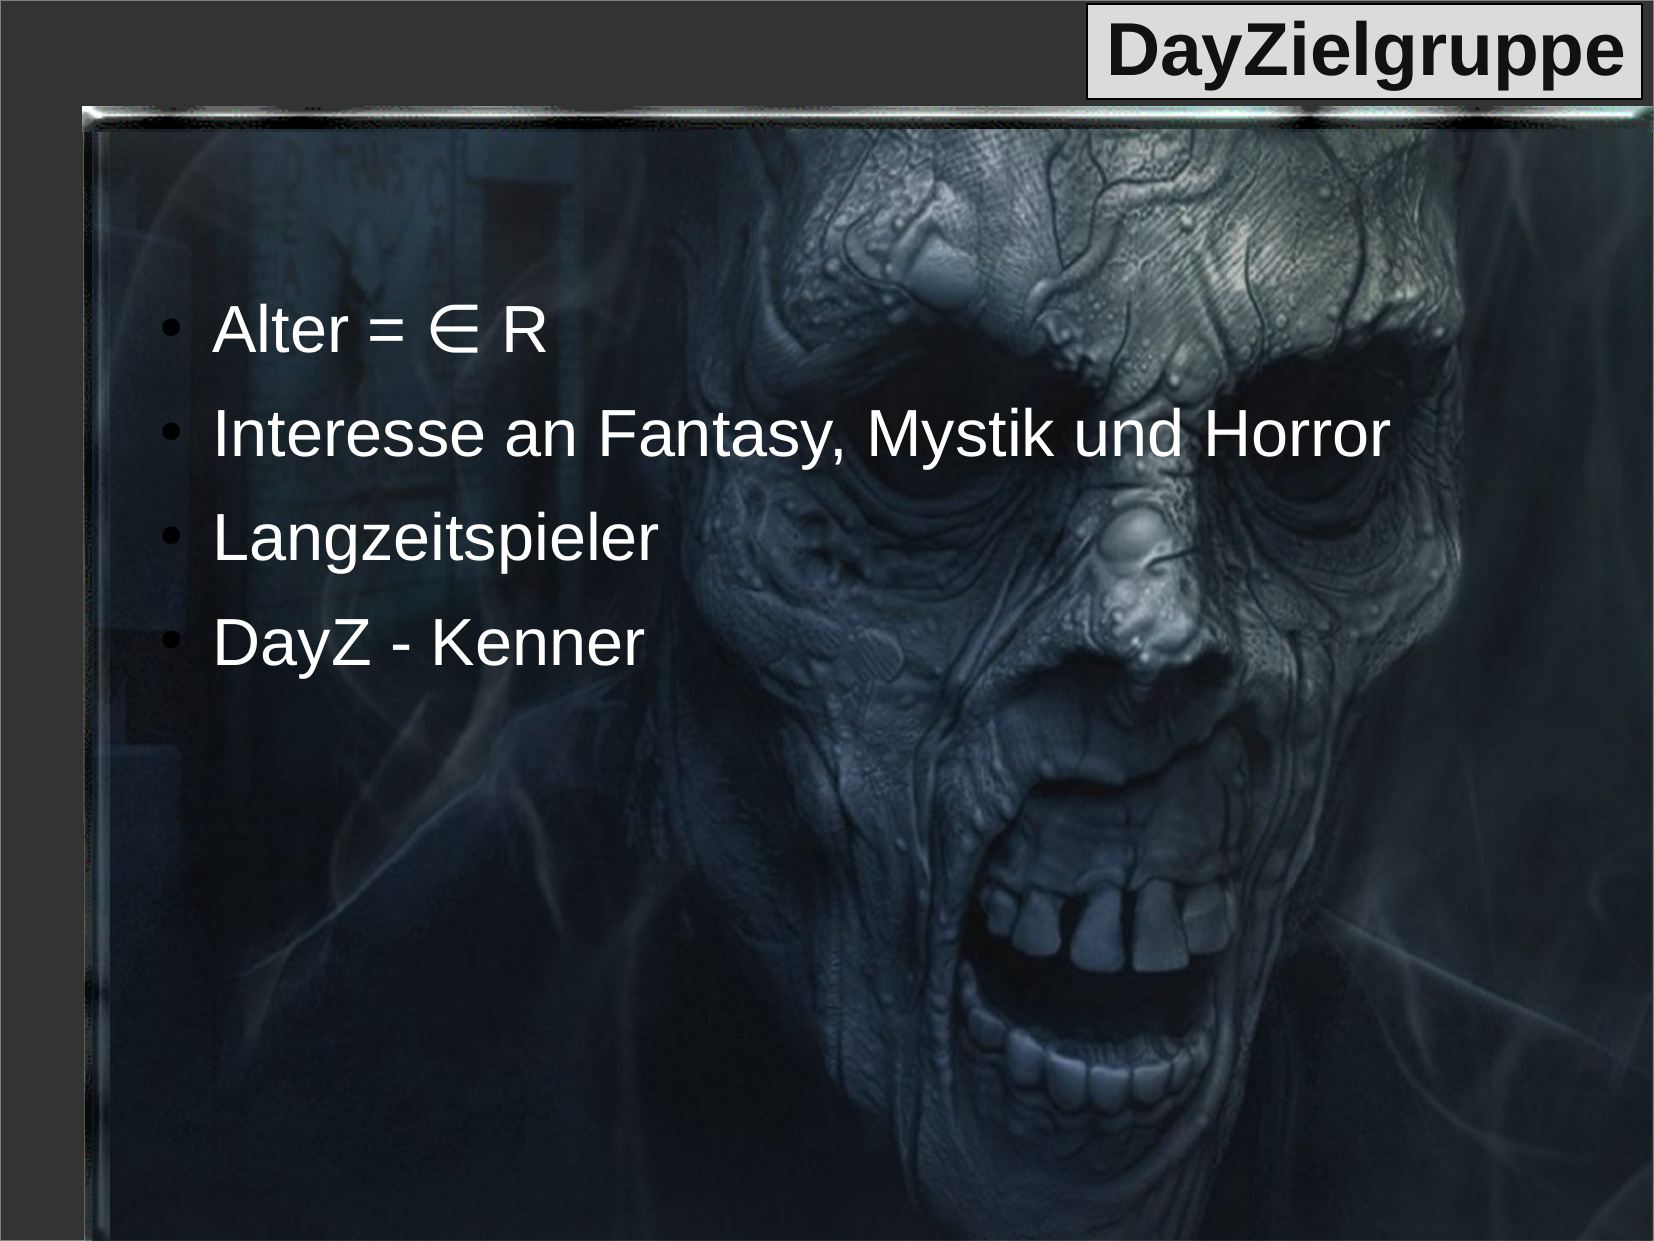

DayZielgruppe
#
Alter = ∈ R
Interesse an Fantasy, Mystik und Horror
Langzeitspieler
DayZ - Kenner